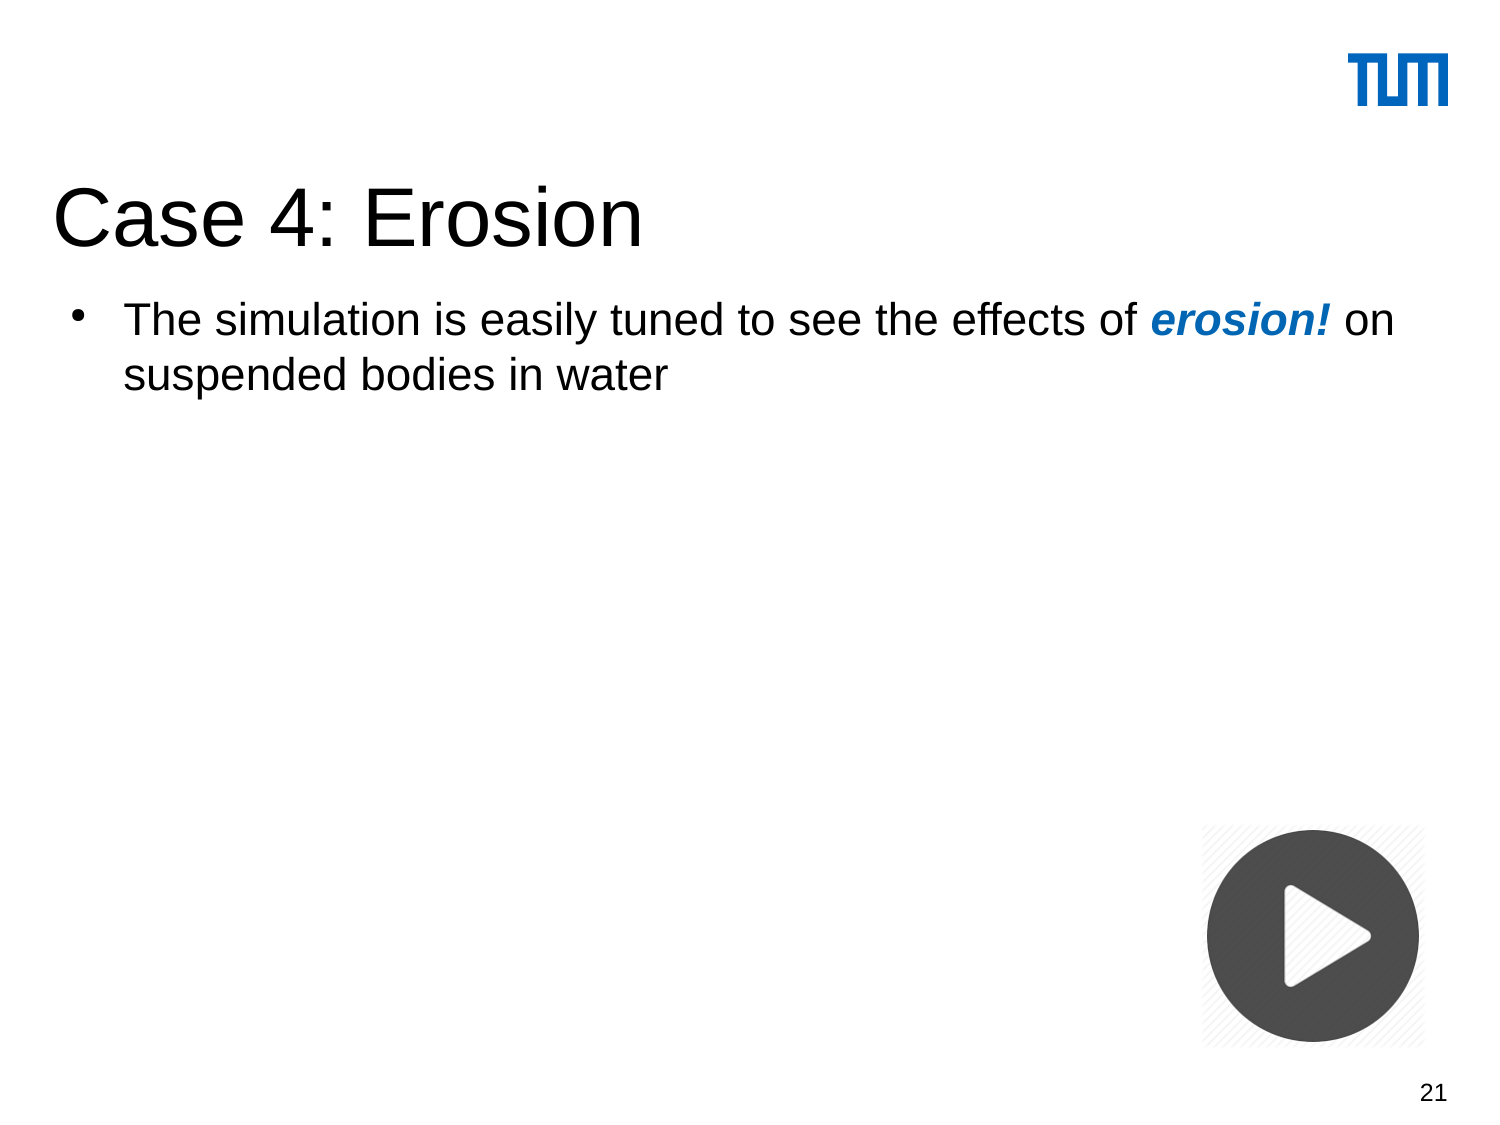

# Case 4: Erosion
The simulation is easily tuned to see the effects of erosion! on suspended bodies in water